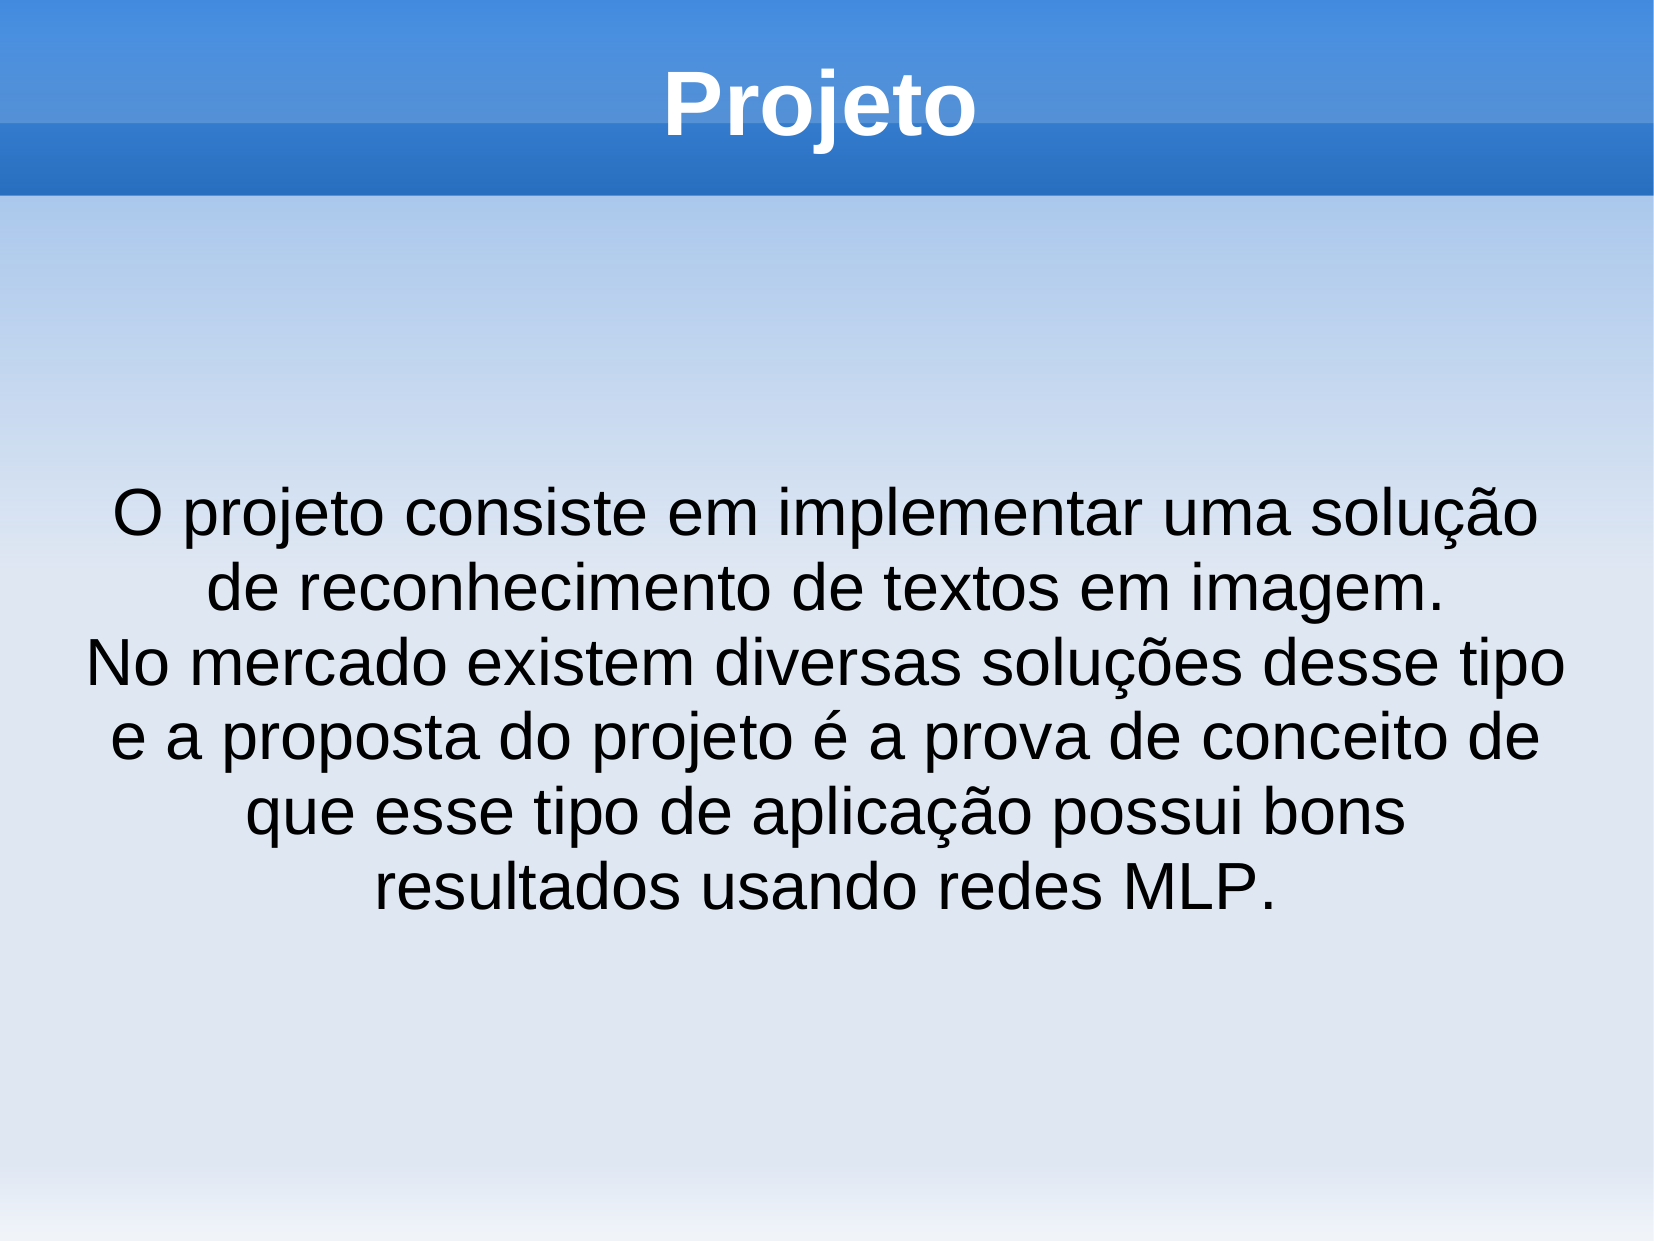

# Projeto
O projeto consiste em implementar uma solução de reconhecimento de textos em imagem.
No mercado existem diversas soluções desse tipo e a proposta do projeto é a prova de conceito de que esse tipo de aplicação possui bons resultados usando redes MLP.